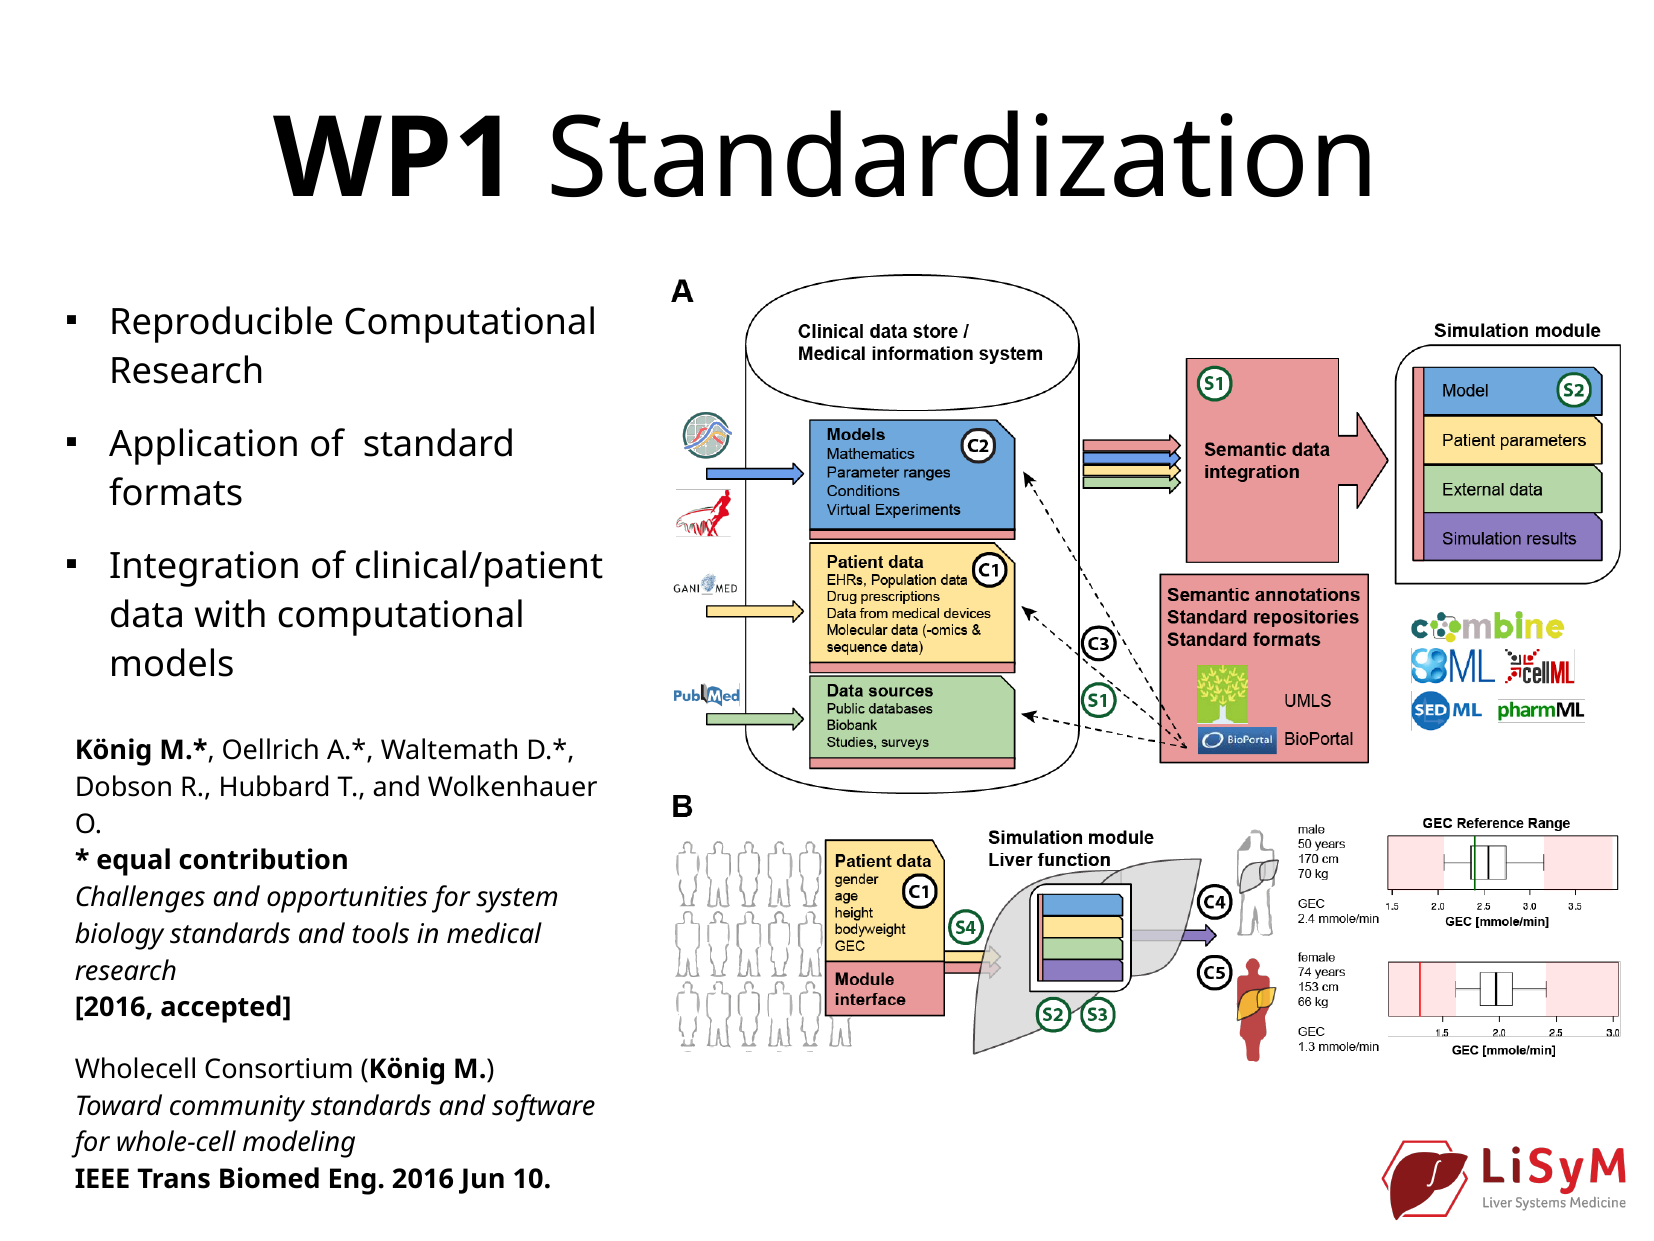

# WP1 Standardization
Reproducible Computational Research
Application of standard formats
Integration of clinical/patient data with computational models
König M.*, Oellrich A.*, Waltemath D.*, Dobson R., Hubbard T., and Wolkenhauer O.
* equal contribution
Challenges and opportunities for system biology standards and tools in medical research
[2016, accepted]
Wholecell Consortium (König M.)
Toward community standards and software for whole-cell modeling
IEEE Trans Biomed Eng. 2016 Jun 10.